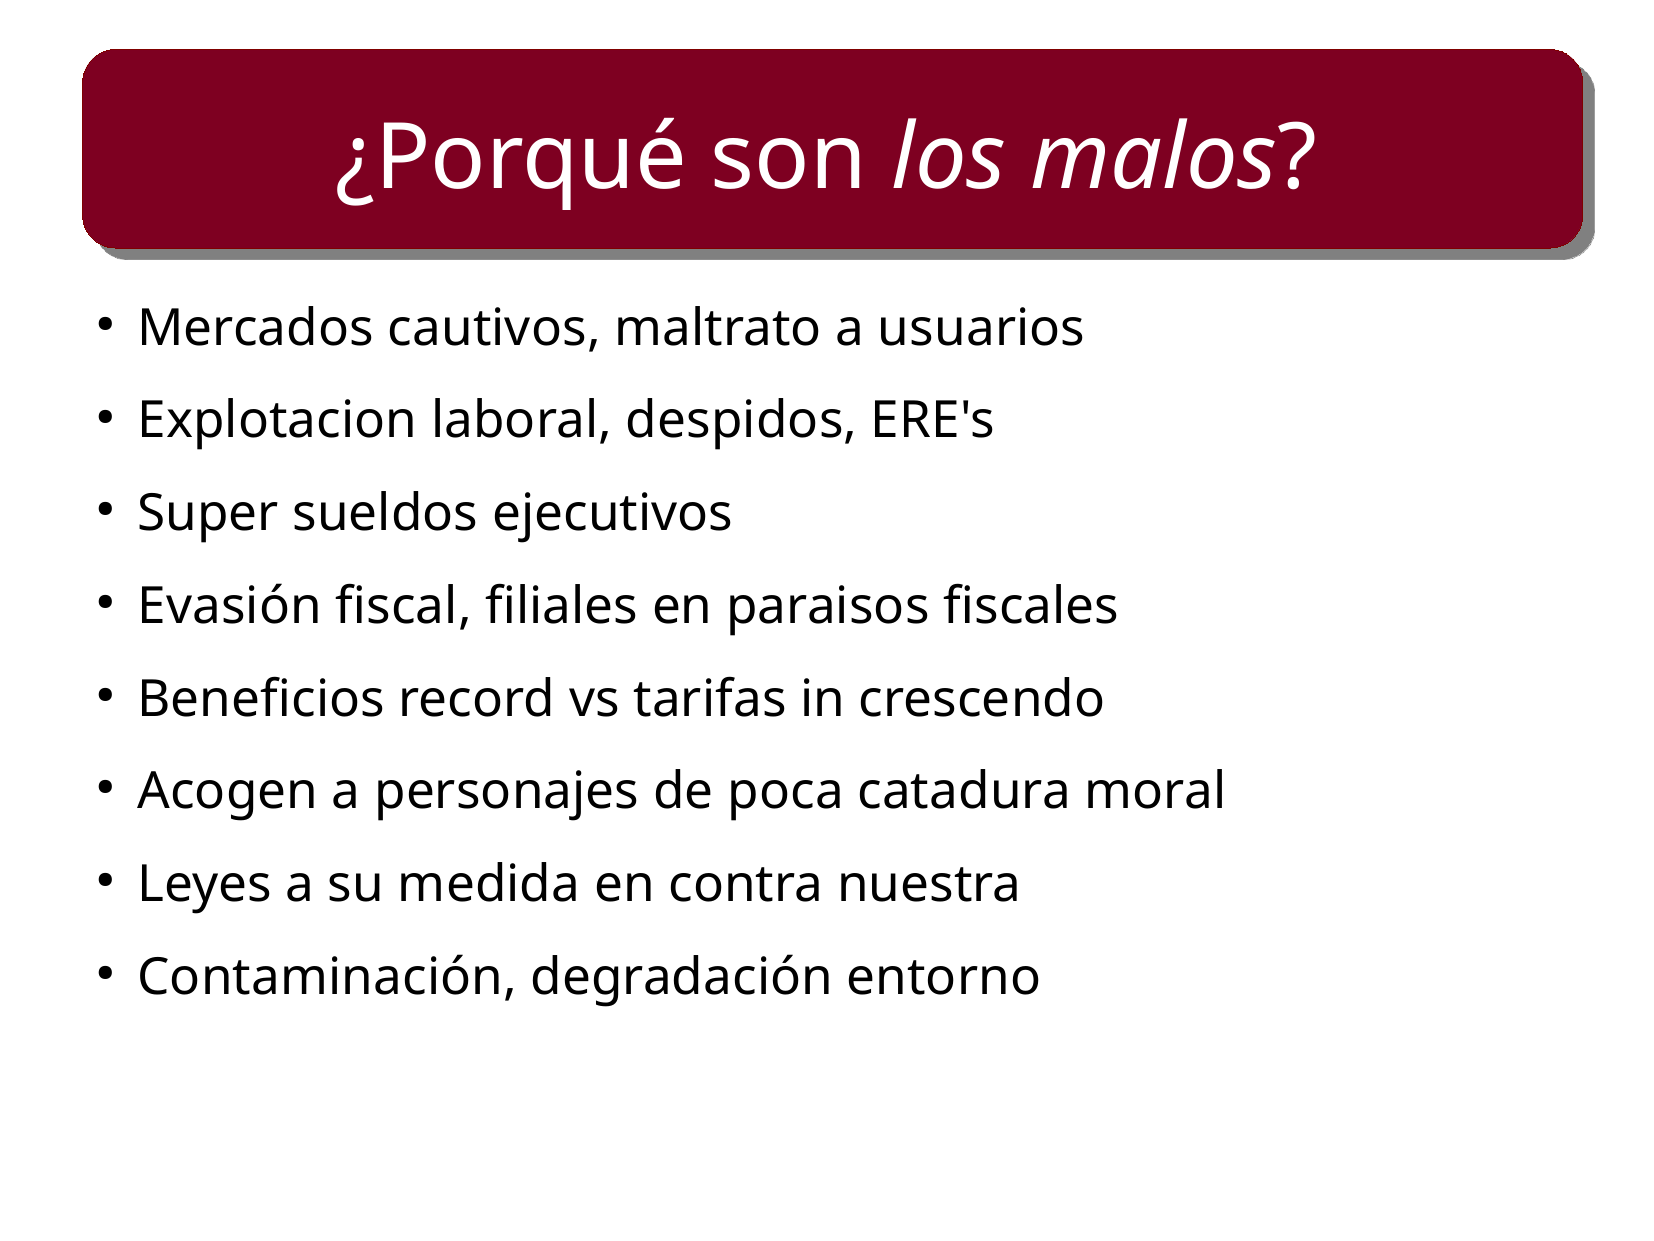

# ¿Porqué son los malos?
Mercados cautivos, maltrato a usuarios
Explotacion laboral, despidos, ERE's
Super sueldos ejecutivos
Evasión fiscal, filiales en paraisos fiscales
Beneficios record vs tarifas in crescendo
Acogen a personajes de poca catadura moral
Leyes a su medida en contra nuestra
Contaminación, degradación entorno